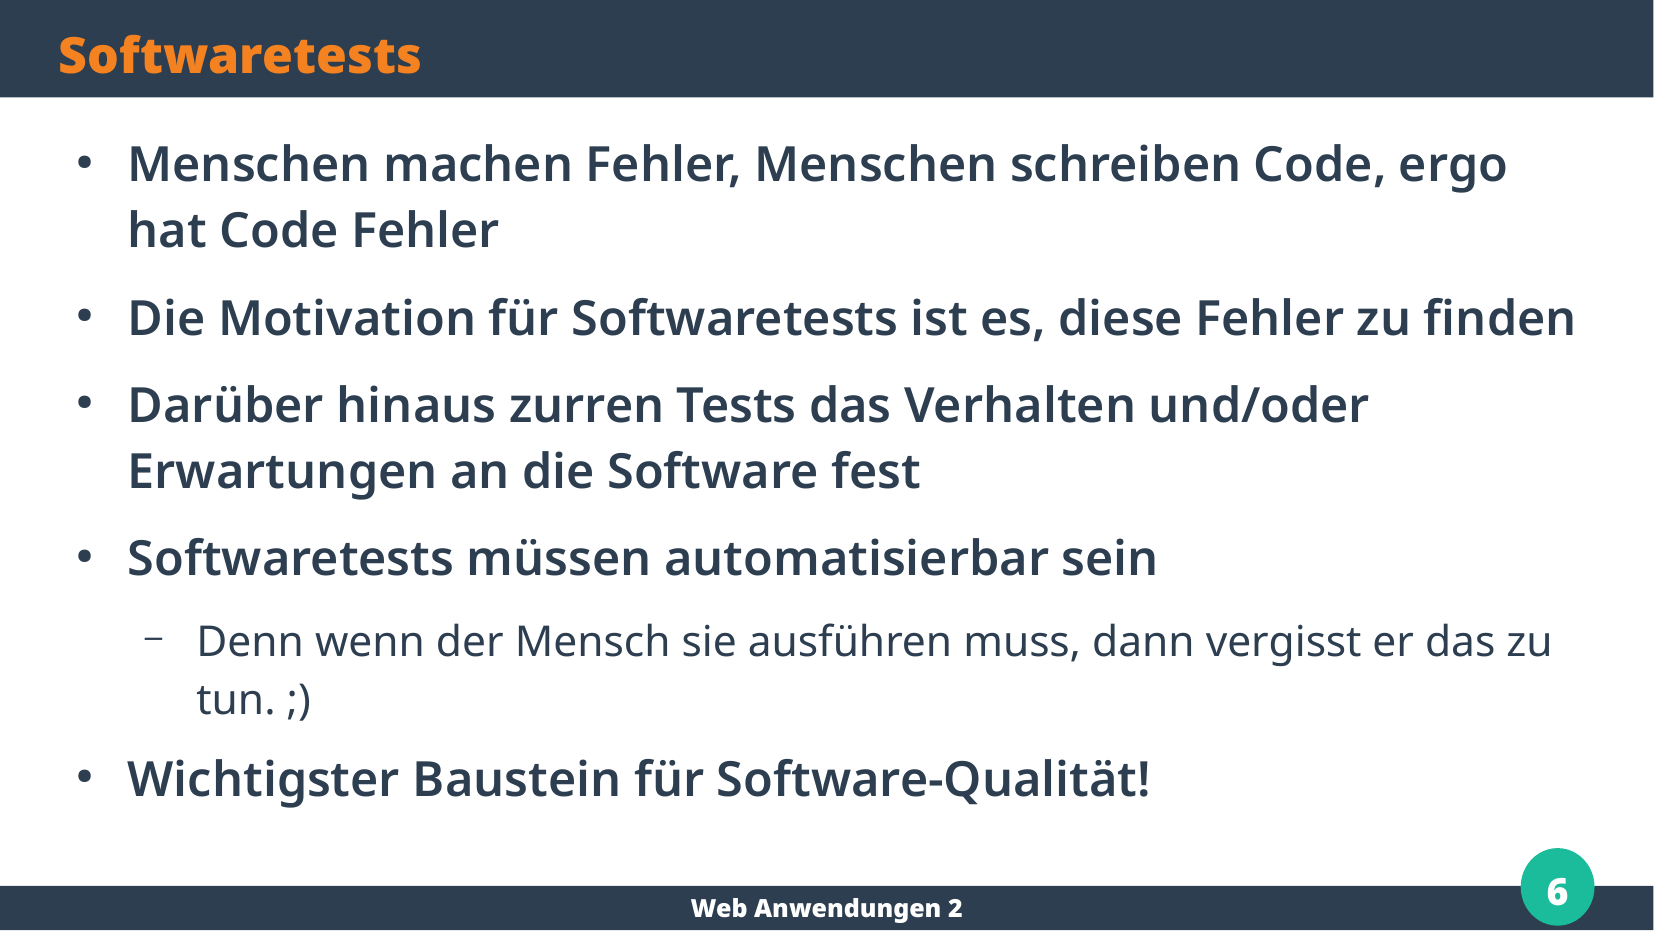

# Softwaretests
Menschen machen Fehler, Menschen schreiben Code, ergo hat Code Fehler
Die Motivation für Softwaretests ist es, diese Fehler zu finden
Darüber hinaus zurren Tests das Verhalten und/oder Erwartungen an die Software fest
Softwaretests müssen automatisierbar sein
Denn wenn der Mensch sie ausführen muss, dann vergisst er das zu tun. ;)
Wichtigster Baustein für Software-Qualität!
6